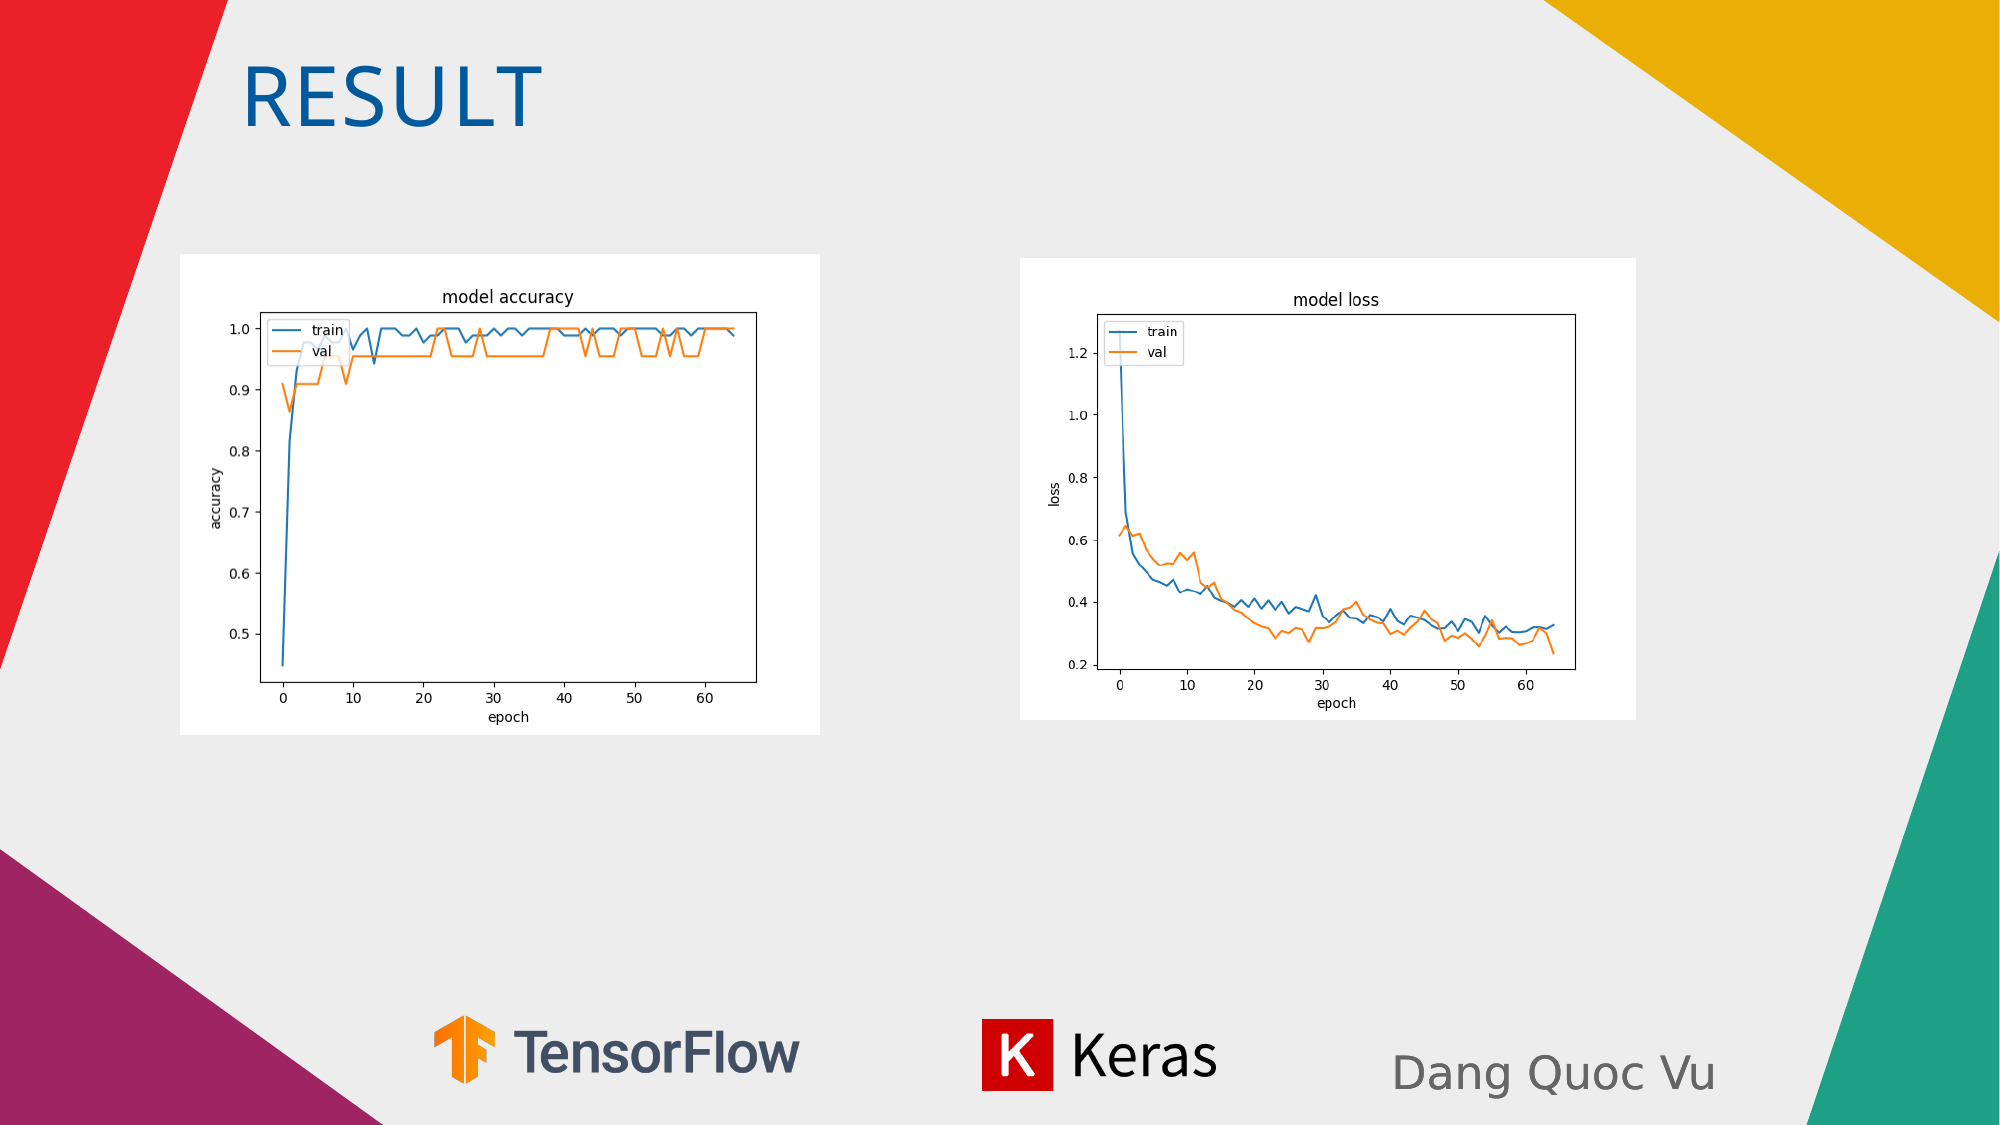

# ReSULT
Dang Quoc Vu
Dang Quoc Vu